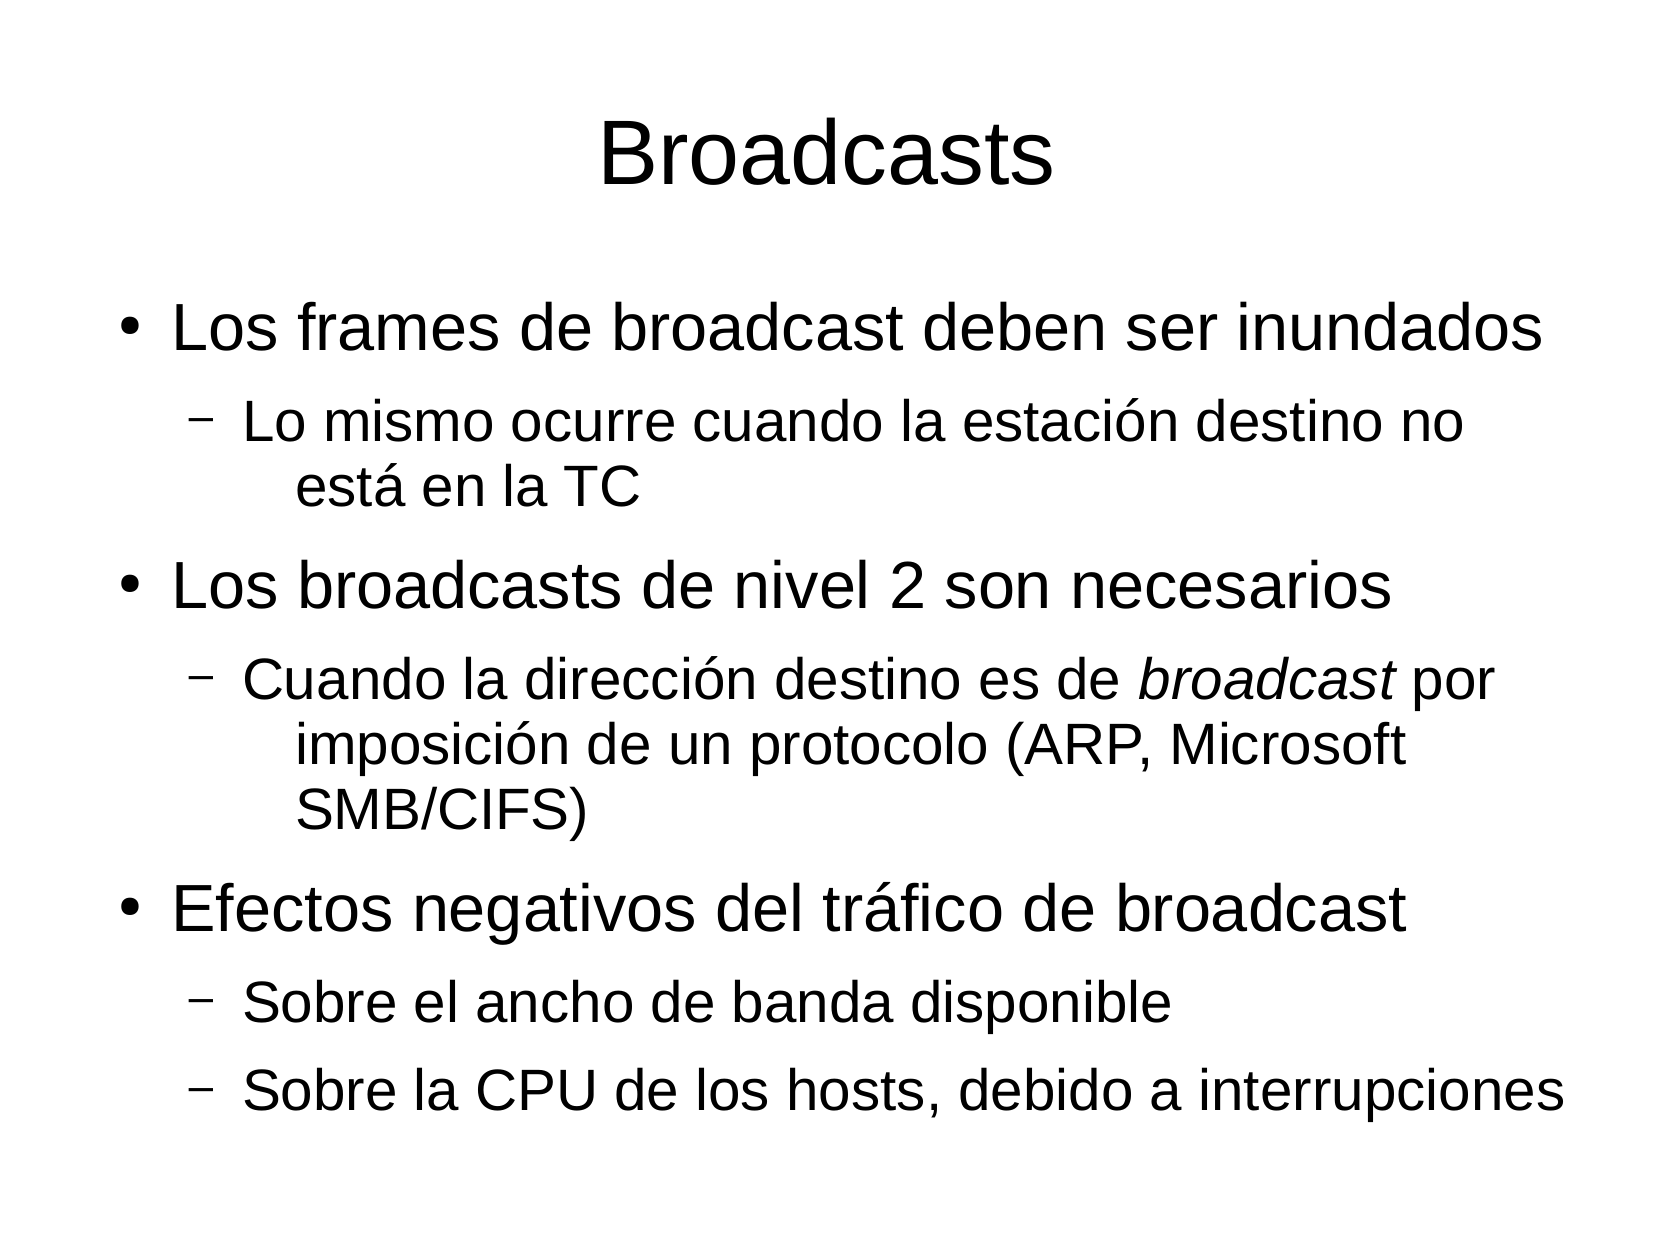

# Broadcasts
Los frames de broadcast deben ser inundados
Lo mismo ocurre cuando la estación destino no está en la TC
Los broadcasts de nivel 2 son necesarios
Cuando la dirección destino es de broadcast por imposición de un protocolo (ARP, Microsoft SMB/CIFS)
Efectos negativos del tráfico de broadcast
Sobre el ancho de banda disponible
Sobre la CPU de los hosts, debido a interrupciones